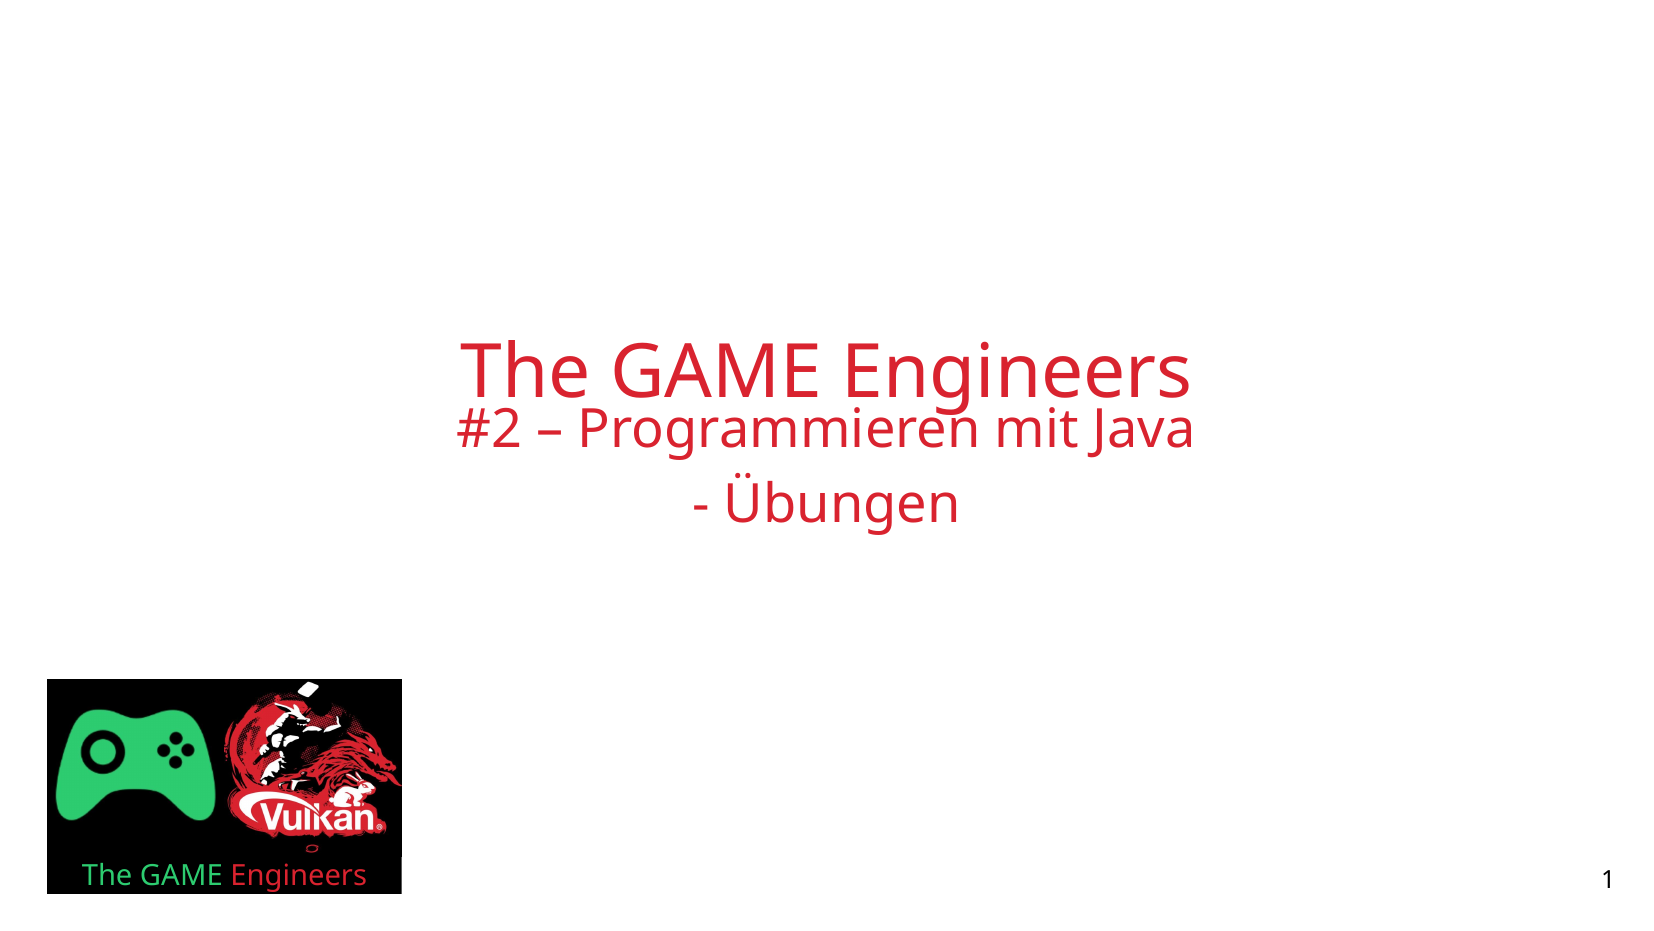

# The GAME Engineers
#2 – Programmieren mit Java
- Übungen